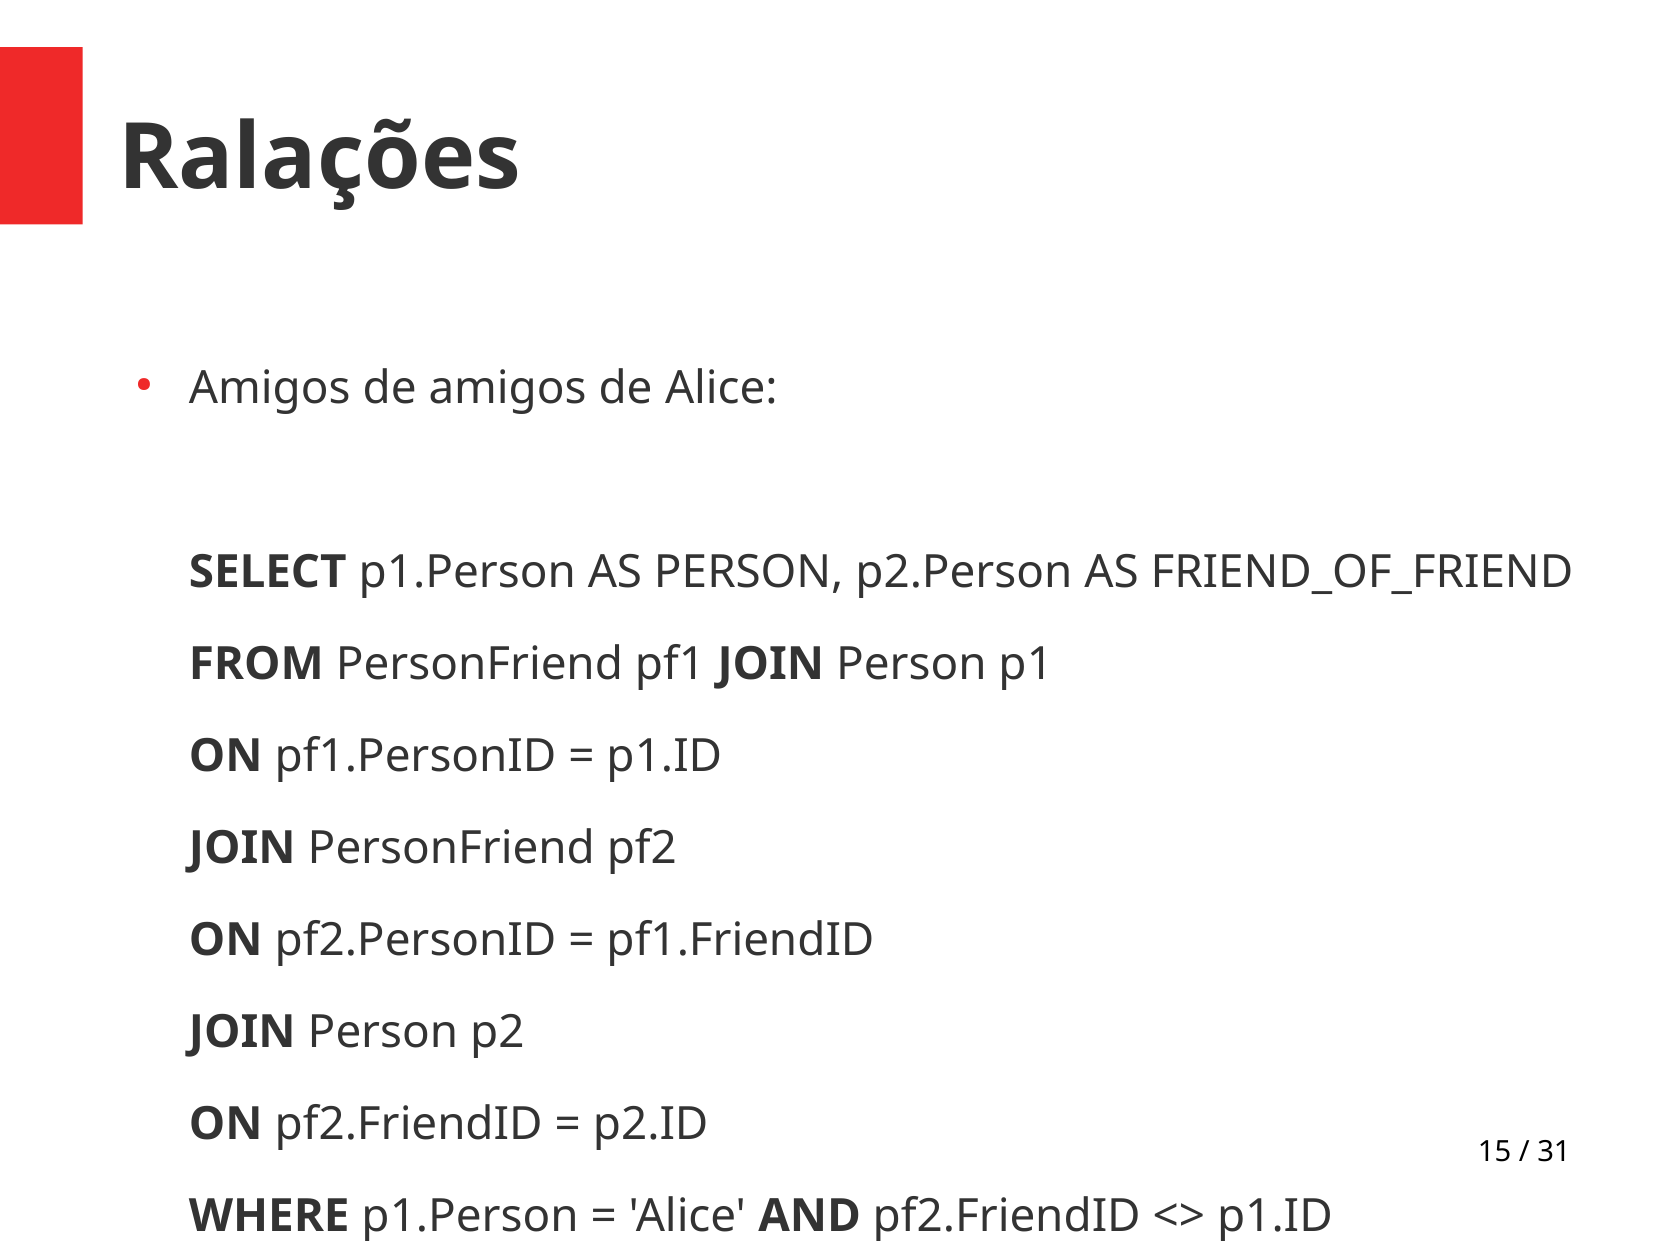

# Ralações
Amigos de amigos de Alice:
SELECT p1.Person AS PERSON, p2.Person AS FRIEND_OF_FRIEND
FROM PersonFriend pf1 JOIN Person p1
ON pf1.PersonID = p1.ID
JOIN PersonFriend pf2
ON pf2.PersonID = pf1.FriendID
JOIN Person p2
ON pf2.FriendID = p2.ID
WHERE p1.Person = 'Alice' AND pf2.FriendID <> p1.ID
15